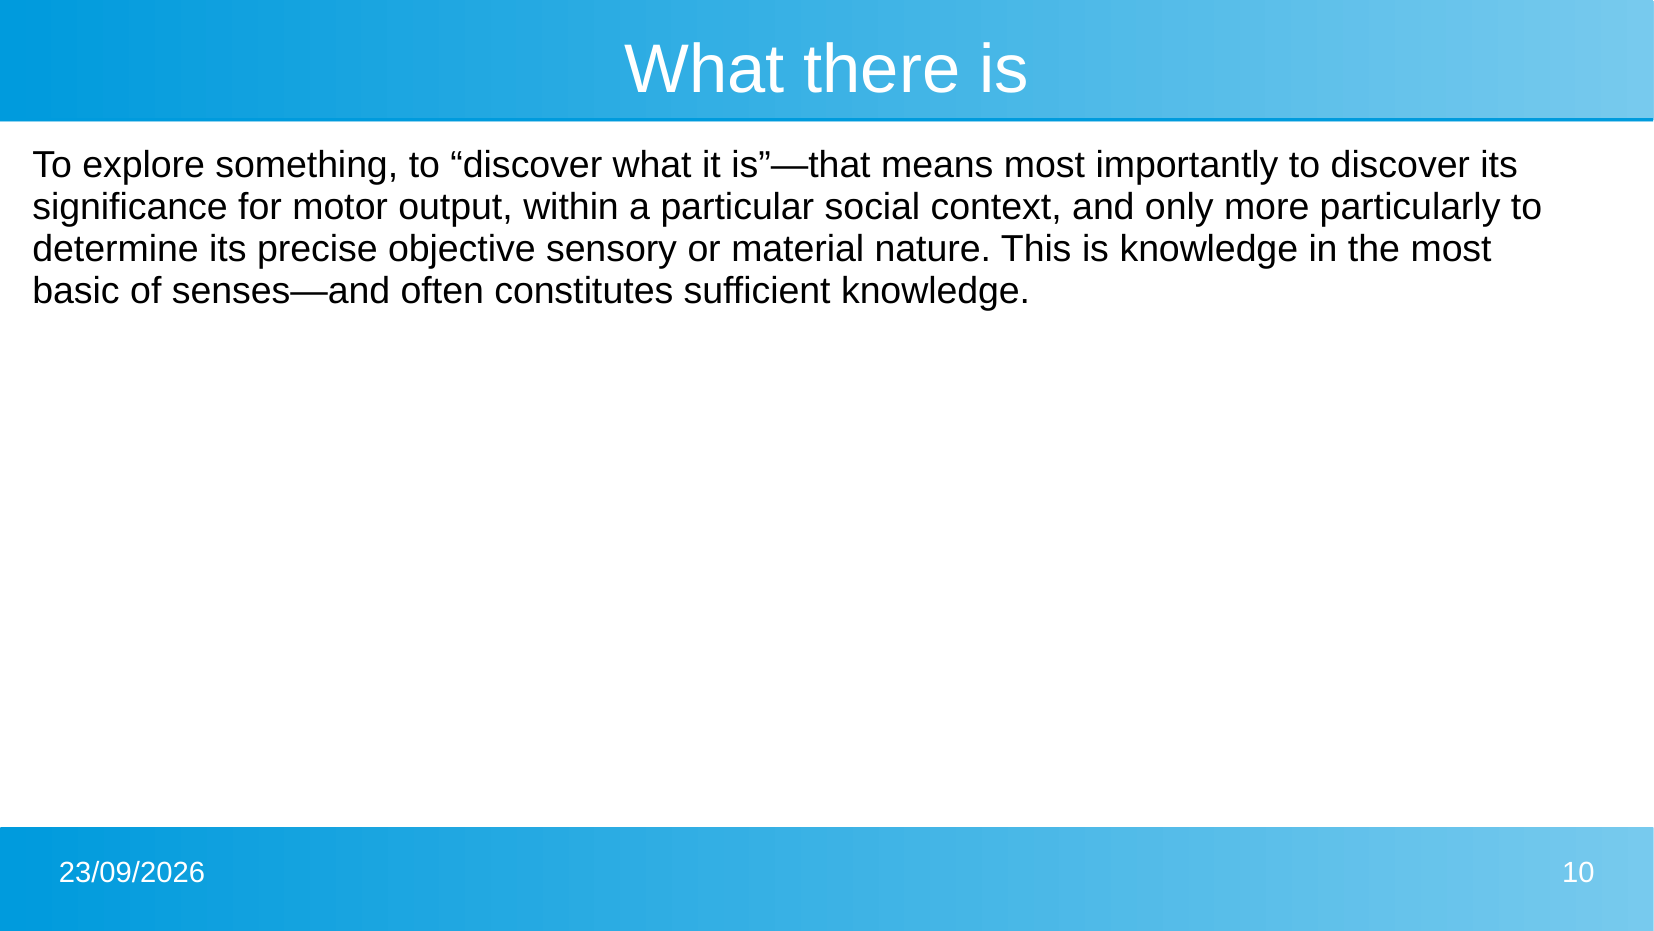

# What there is
To explore something, to “discover what it is”—that means most importantly to discover its significance for motor output, within a particular social context, and only more particularly to determine its precise objective sensory or material nature. This is knowledge in the most basic of senses—and often constitutes sufficient knowledge.
10